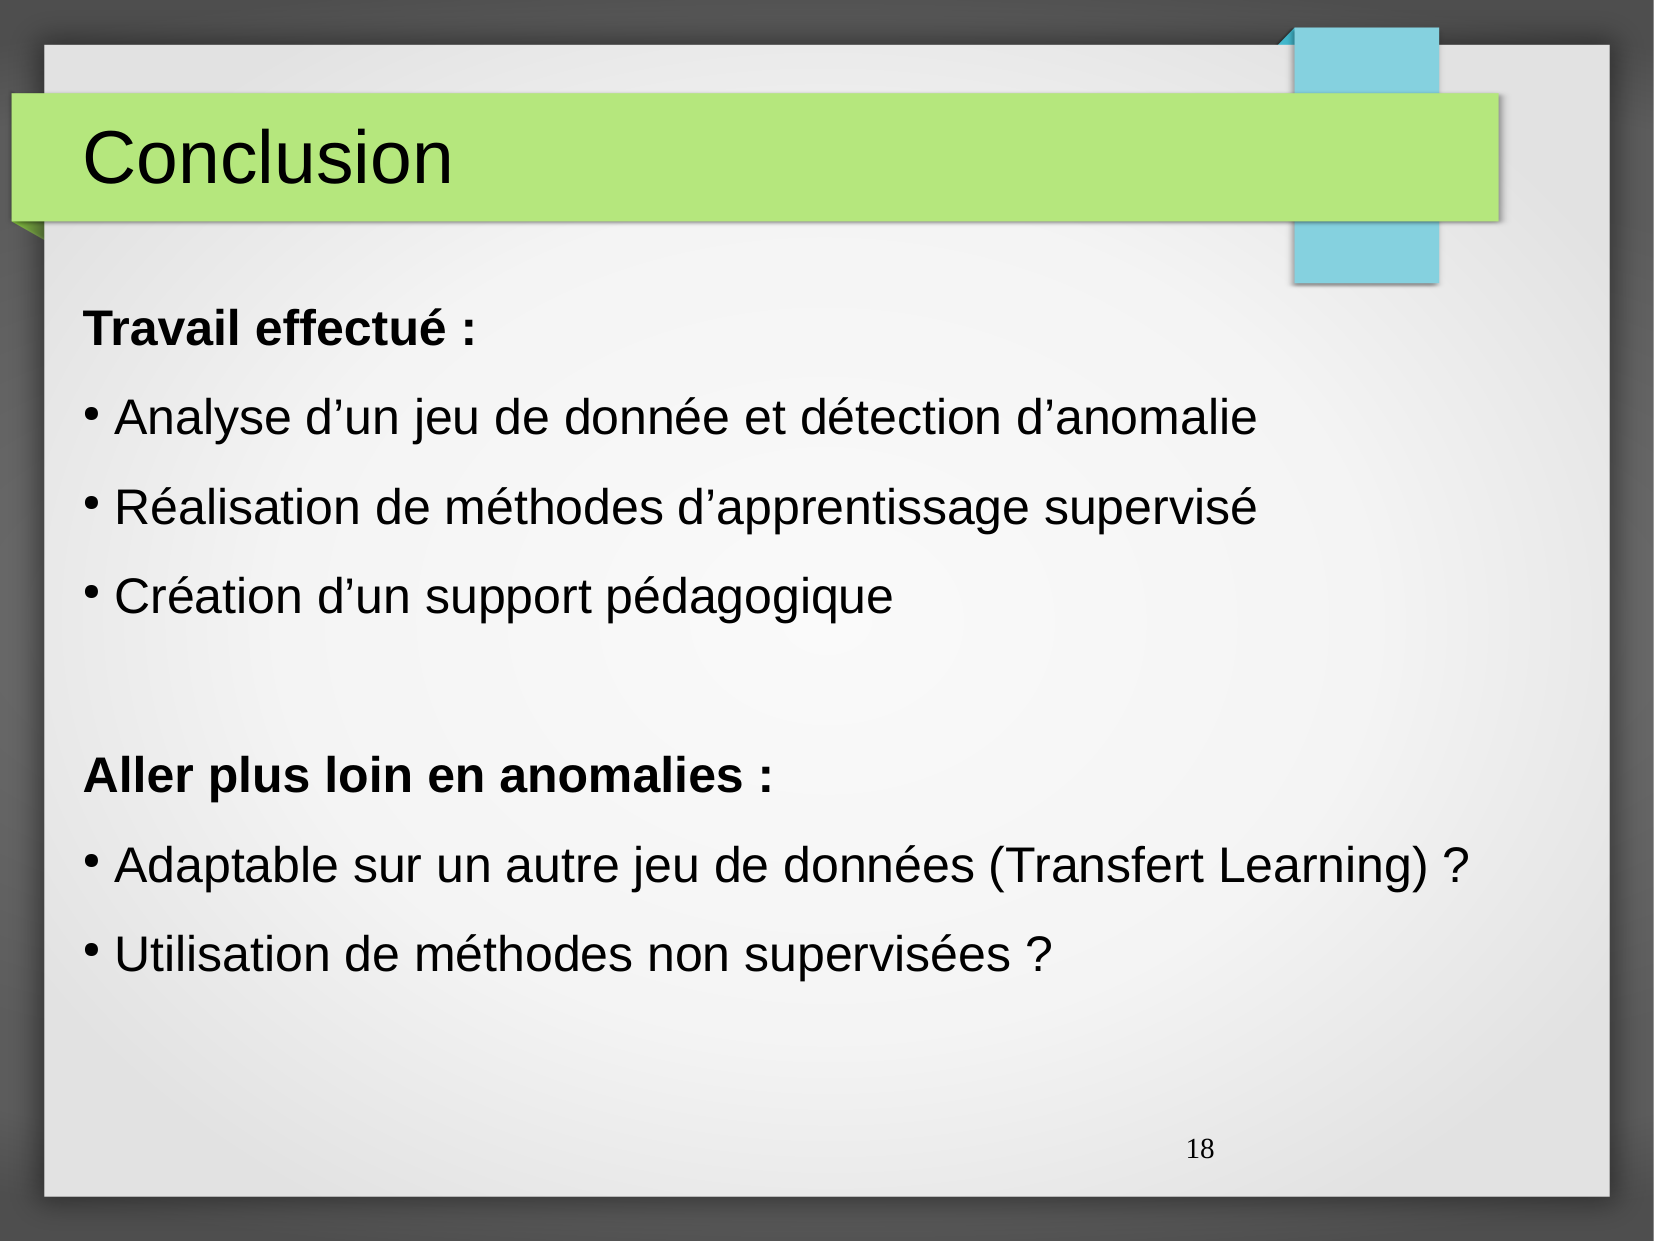

# Conclusion
Travail effectué :
 Analyse d’un jeu de donnée et détection d’anomalie
 Réalisation de méthodes d’apprentissage supervisé
 Création d’un support pédagogique
Aller plus loin en anomalies :
 Adaptable sur un autre jeu de données (Transfert Learning) ?
 Utilisation de méthodes non supervisées ?